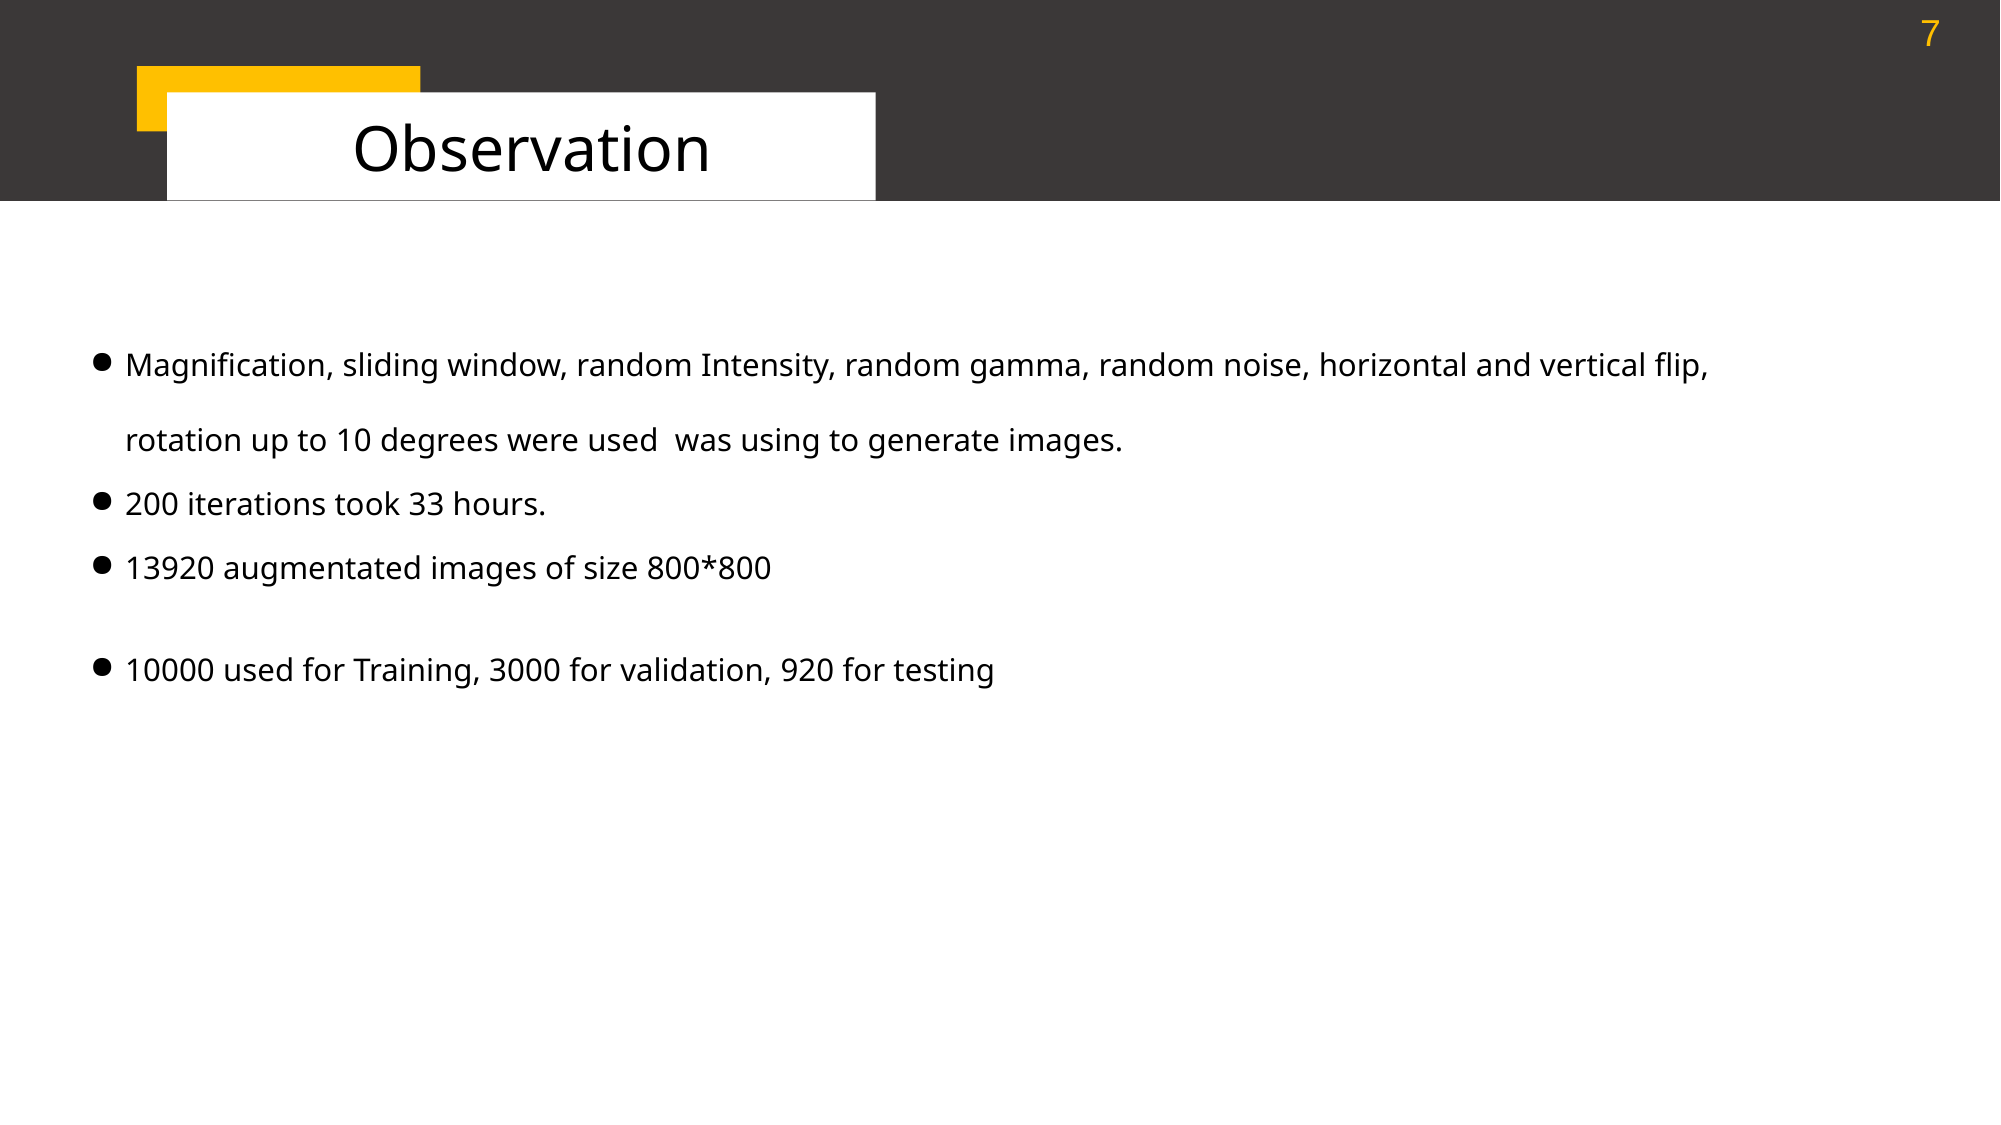

Observation
Magnification, sliding window, random Intensity, random gamma, random noise, horizontal and vertical flip, rotation up to 10 degrees were used was using to generate images.
200 iterations took 33 hours.
13920 augmentated images of size 800*800
10000 used for Training, 3000 for validation, 920 for testing